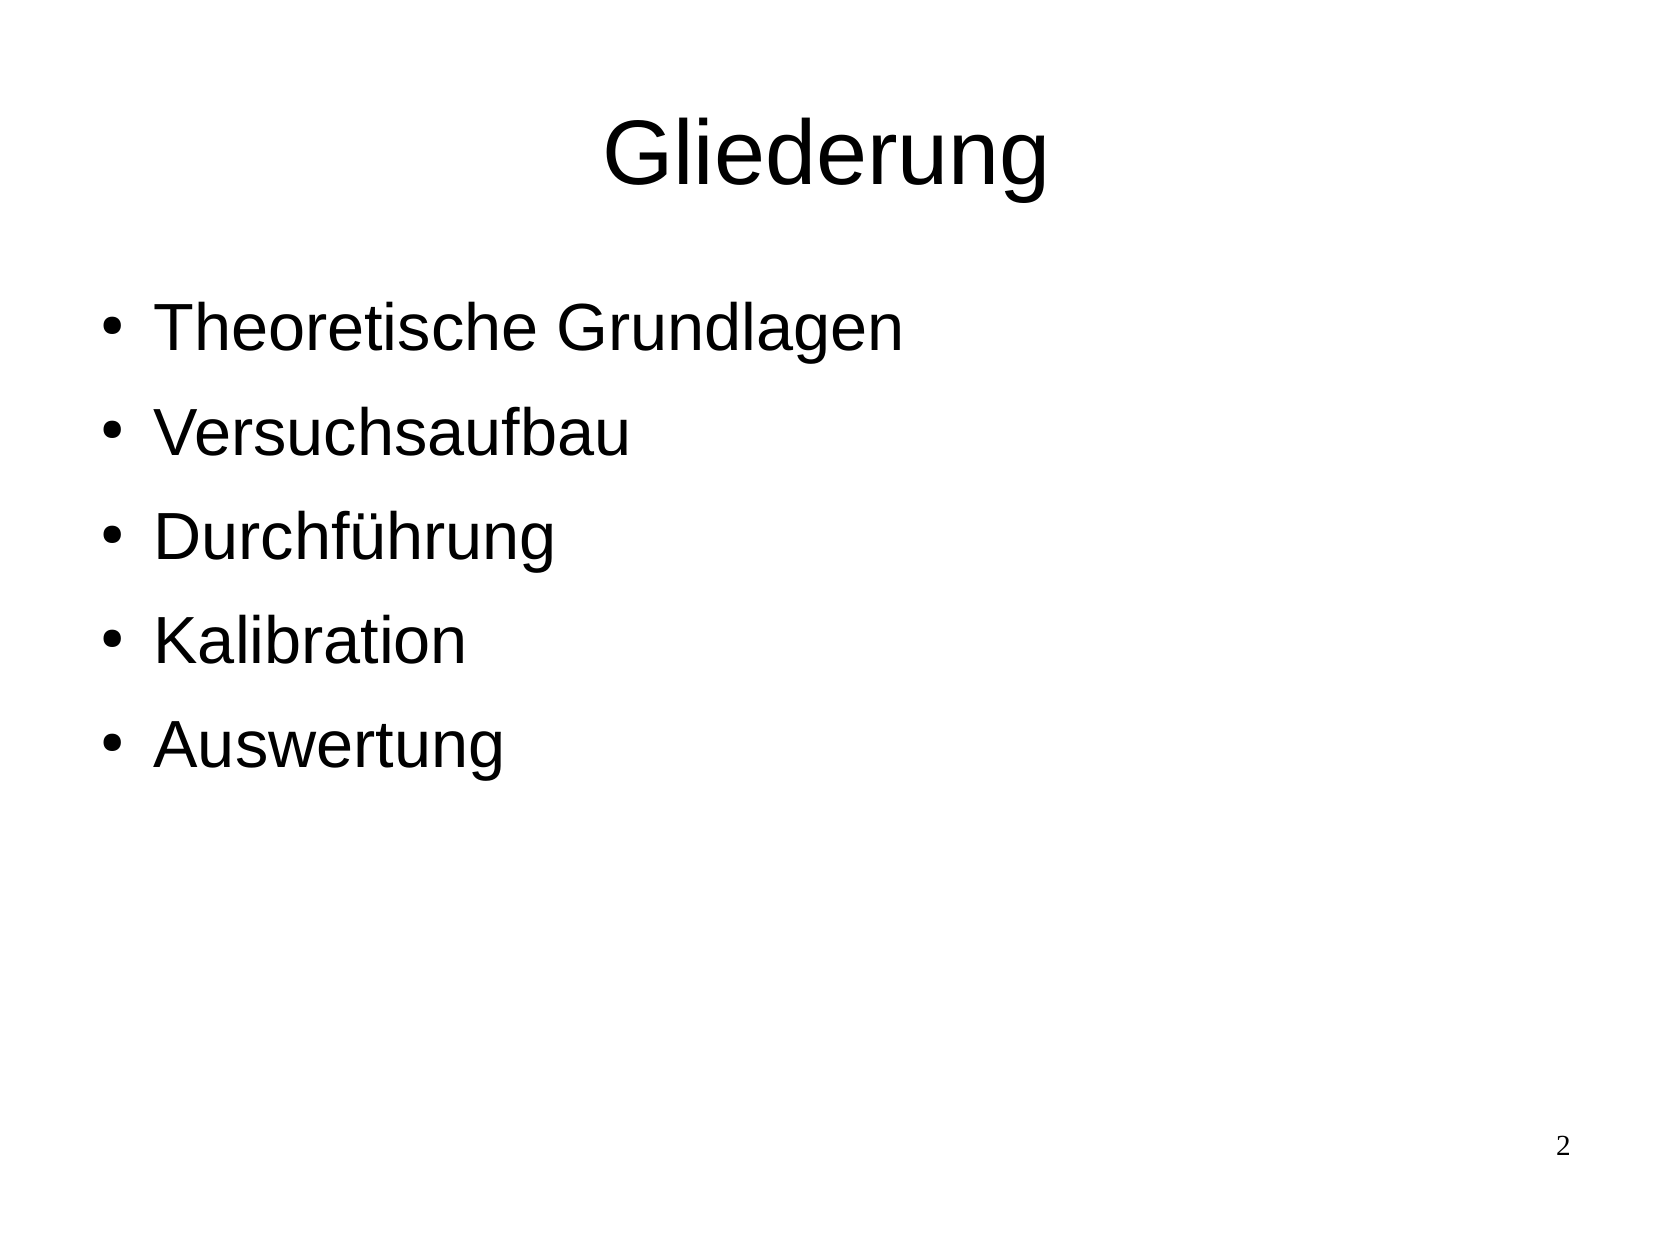

# Gliederung
Theoretische Grundlagen
Versuchsaufbau
Durchführung
Kalibration
Auswertung
2